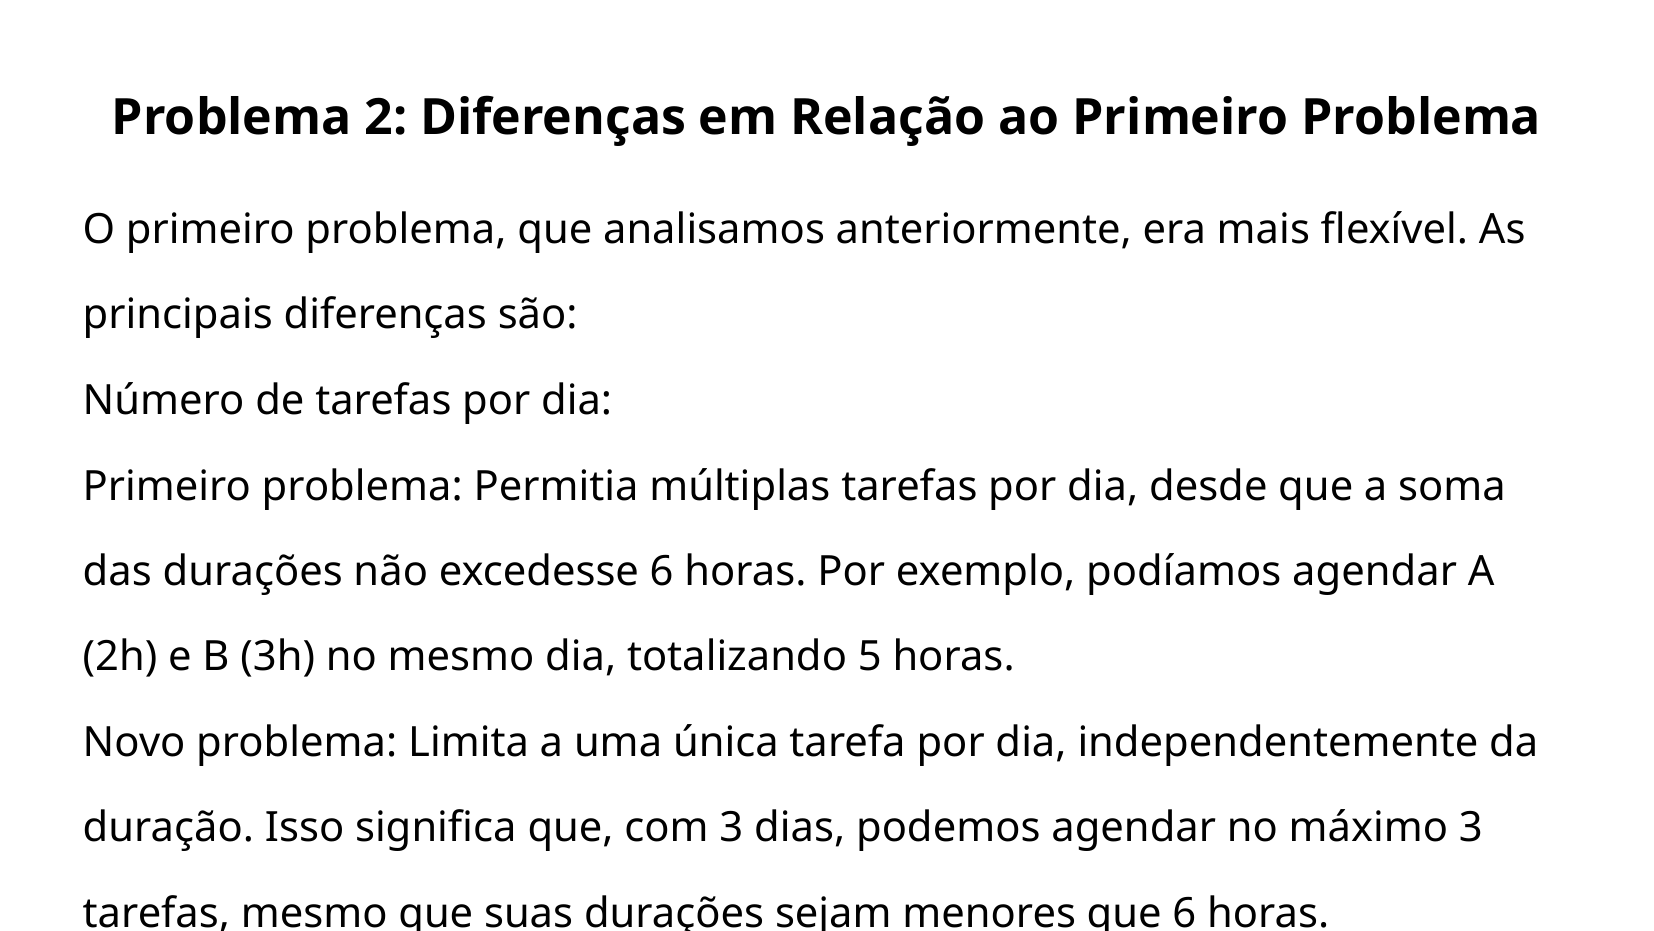

# Problema 2: Diferenças em Relação ao Primeiro Problema
O primeiro problema, que analisamos anteriormente, era mais flexível. As principais diferenças são:
Número de tarefas por dia:
Primeiro problema: Permitia múltiplas tarefas por dia, desde que a soma das durações não excedesse 6 horas. Por exemplo, podíamos agendar A (2h) e B (3h) no mesmo dia, totalizando 5 horas.
Novo problema: Limita a uma única tarefa por dia, independentemente da duração. Isso significa que, com 3 dias, podemos agendar no máximo 3 tarefas, mesmo que suas durações sejam menores que 6 horas.